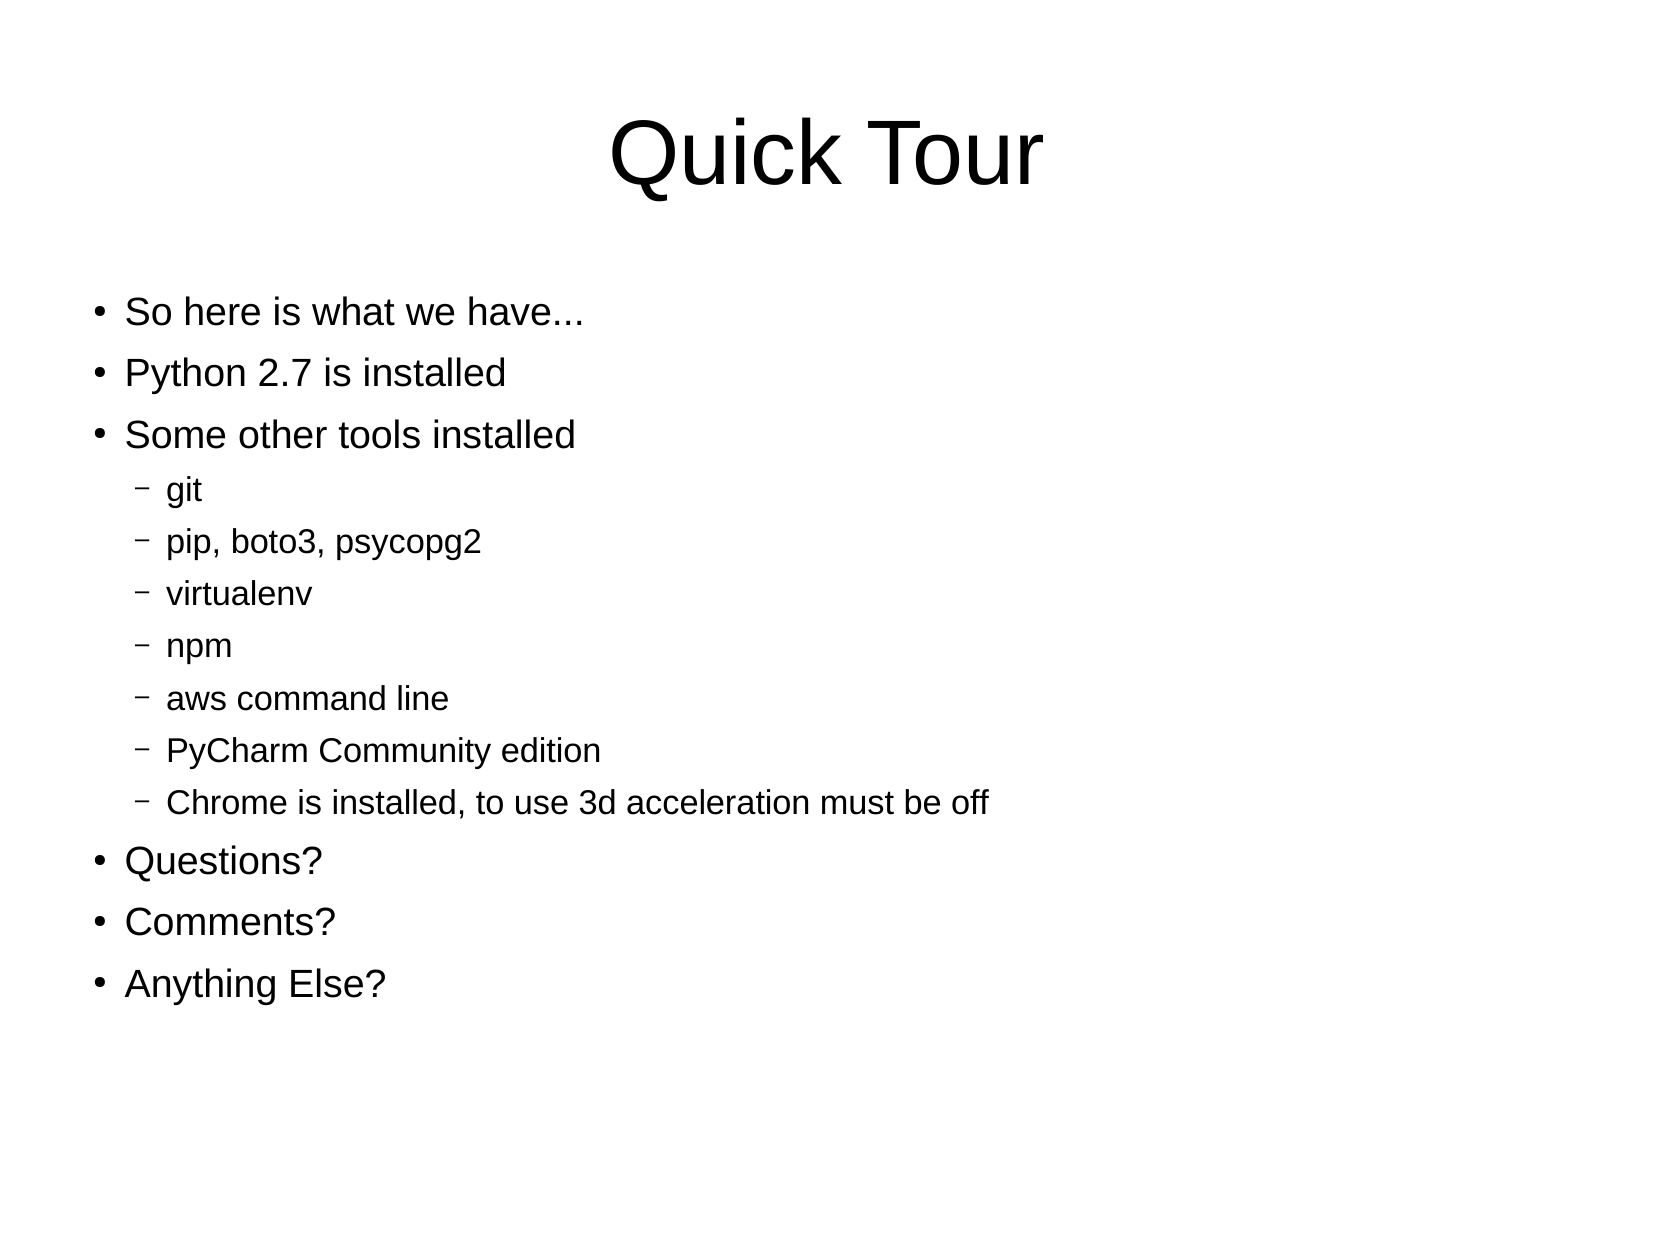

# Quick Tour
So here is what we have...
Python 2.7 is installed
Some other tools installed
git
pip, boto3, psycopg2
virtualenv
npm
aws command line
PyCharm Community edition
Chrome is installed, to use 3d acceleration must be off
Questions?
Comments?
Anything Else?